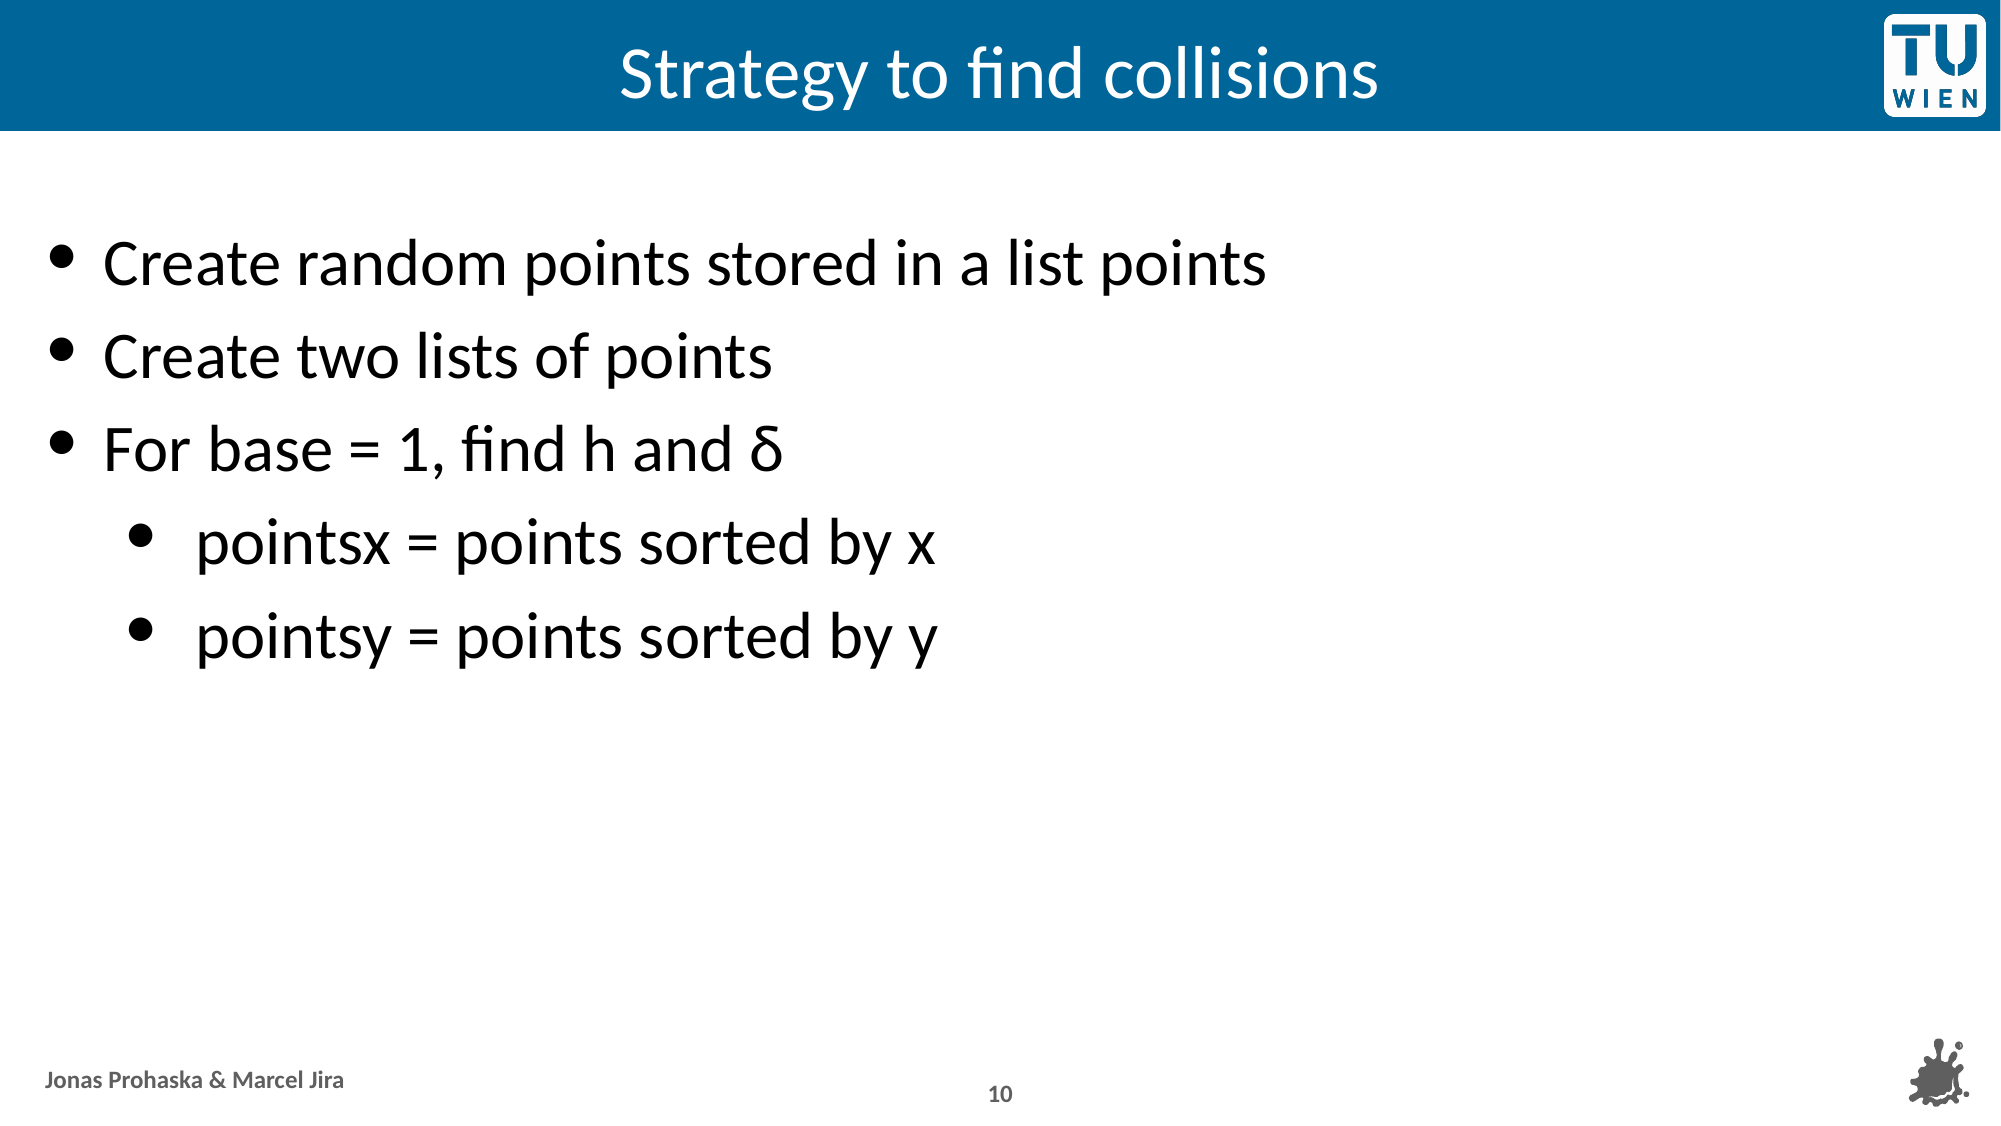

Strategy to find collisions
Create random points stored in a list points
Create two lists of points
For base = 1, find h and δ
pointsx = points sorted by x
pointsy = points sorted by y
Jonas Prohaska & Marcel Jira